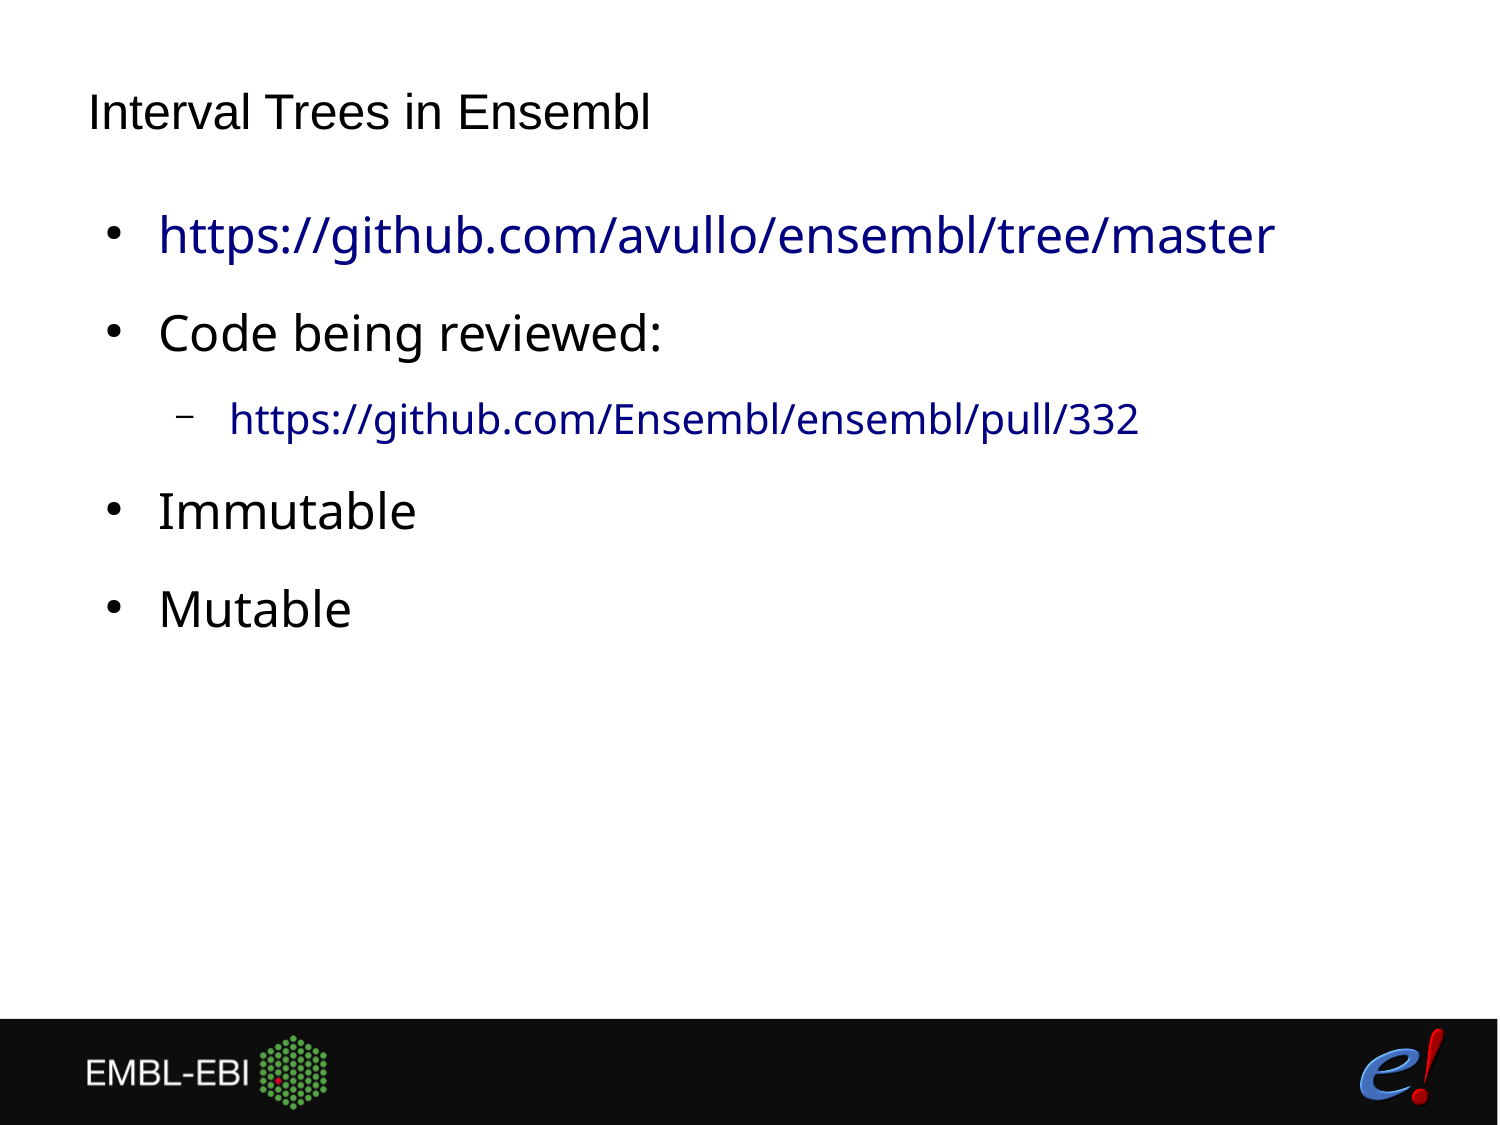

# Interval Trees in Ensembl
https://github.com/avullo/ensembl/tree/master
Code being reviewed:
https://github.com/Ensembl/ensembl/pull/332
Immutable
Mutable